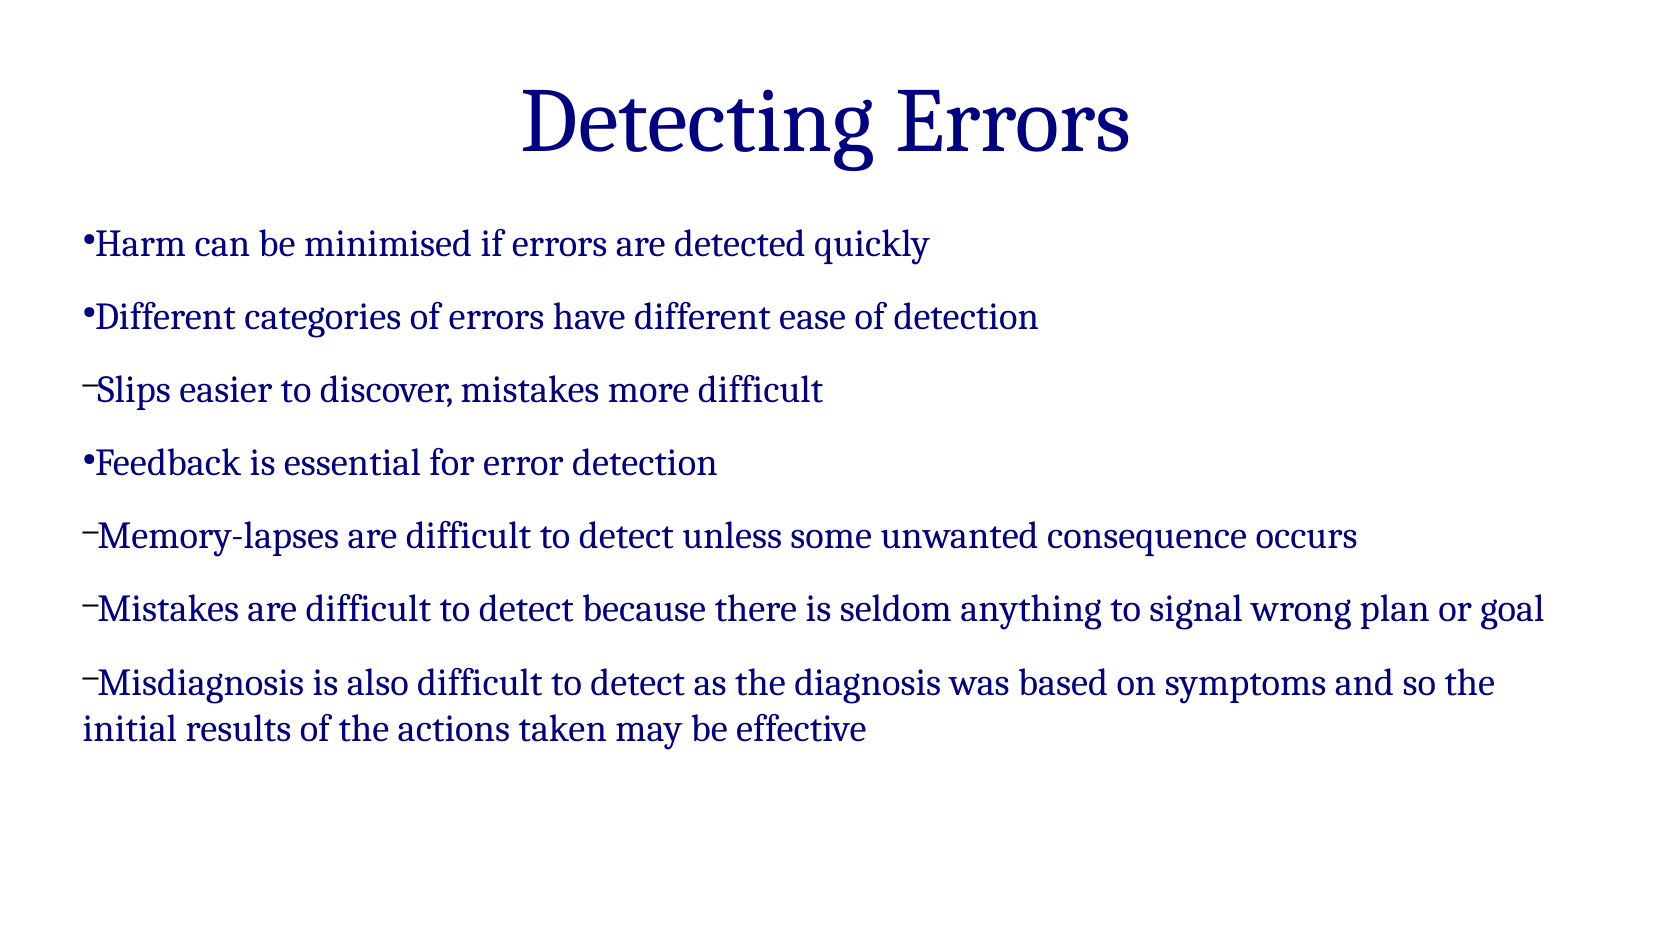

# Detecting Errors
Harm can be minimised if errors are detected quickly
Different categories of errors have different ease of detection
Slips easier to discover, mistakes more difficult
Feedback is essential for error detection
Memory-lapses are difficult to detect unless some unwanted consequence occurs
Mistakes are difficult to detect because there is seldom anything to signal wrong plan or goal
Misdiagnosis is also difficult to detect as the diagnosis was based on symptoms and so the initial results of the actions taken may be effective